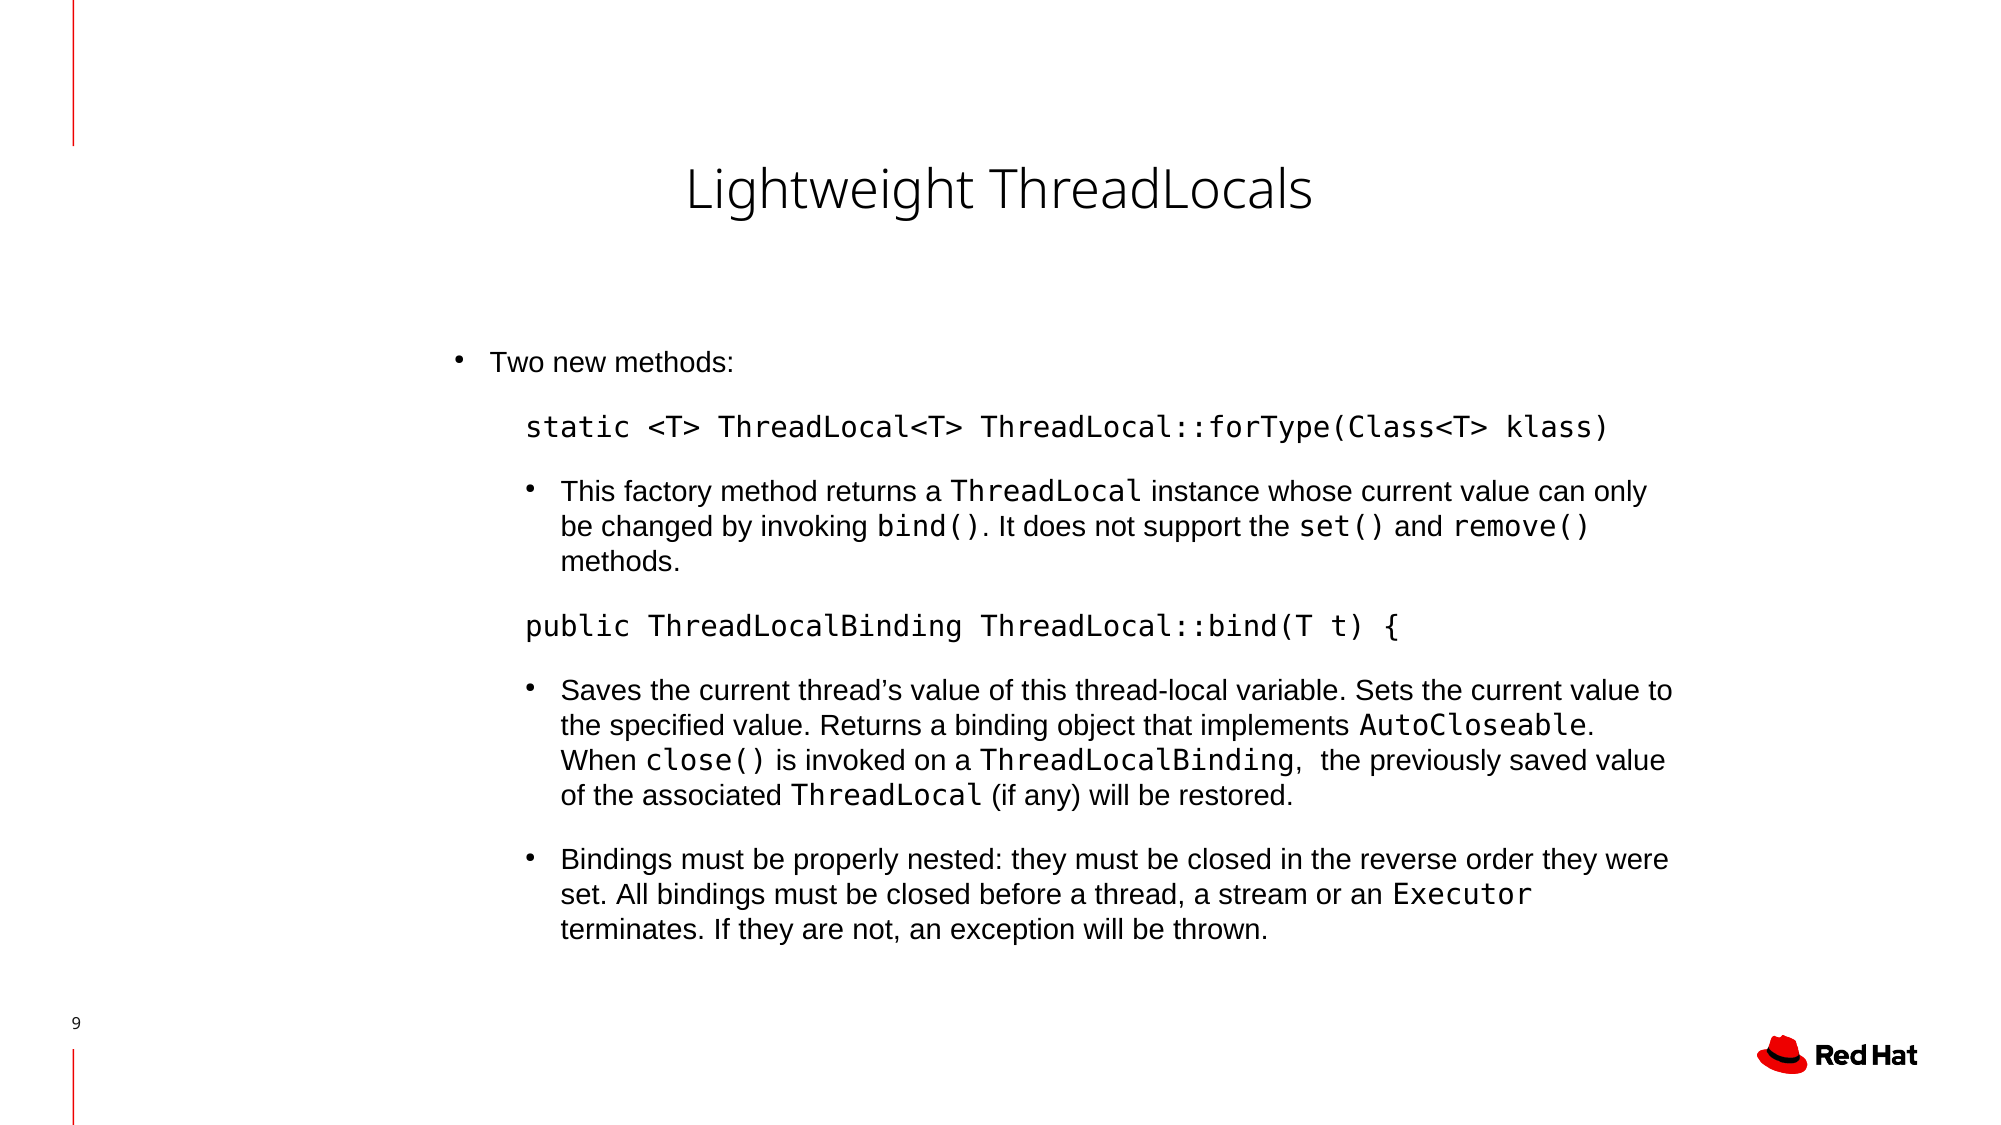

# Lightweight ThreadLocals
Two new methods:
static <T> ThreadLocal<T> ThreadLocal::forType(Class<T> klass)
This factory method returns a ThreadLocal instance whose current value can only be changed by invoking bind(). It does not support the set() and remove() methods.
public ThreadLocalBinding ThreadLocal::bind(T t) {
Saves the current thread’s value of this thread-local variable. Sets the current value to the specified value. Returns a binding object that implements AutoCloseable. When close() is invoked on a ThreadLocalBinding, the previously saved value of the associated ThreadLocal (if any) will be restored.
Bindings must be properly nested: they must be closed in the reverse order they were set. All bindings must be closed before a thread, a stream or an Executor terminates. If they are not, an exception will be thrown.
9